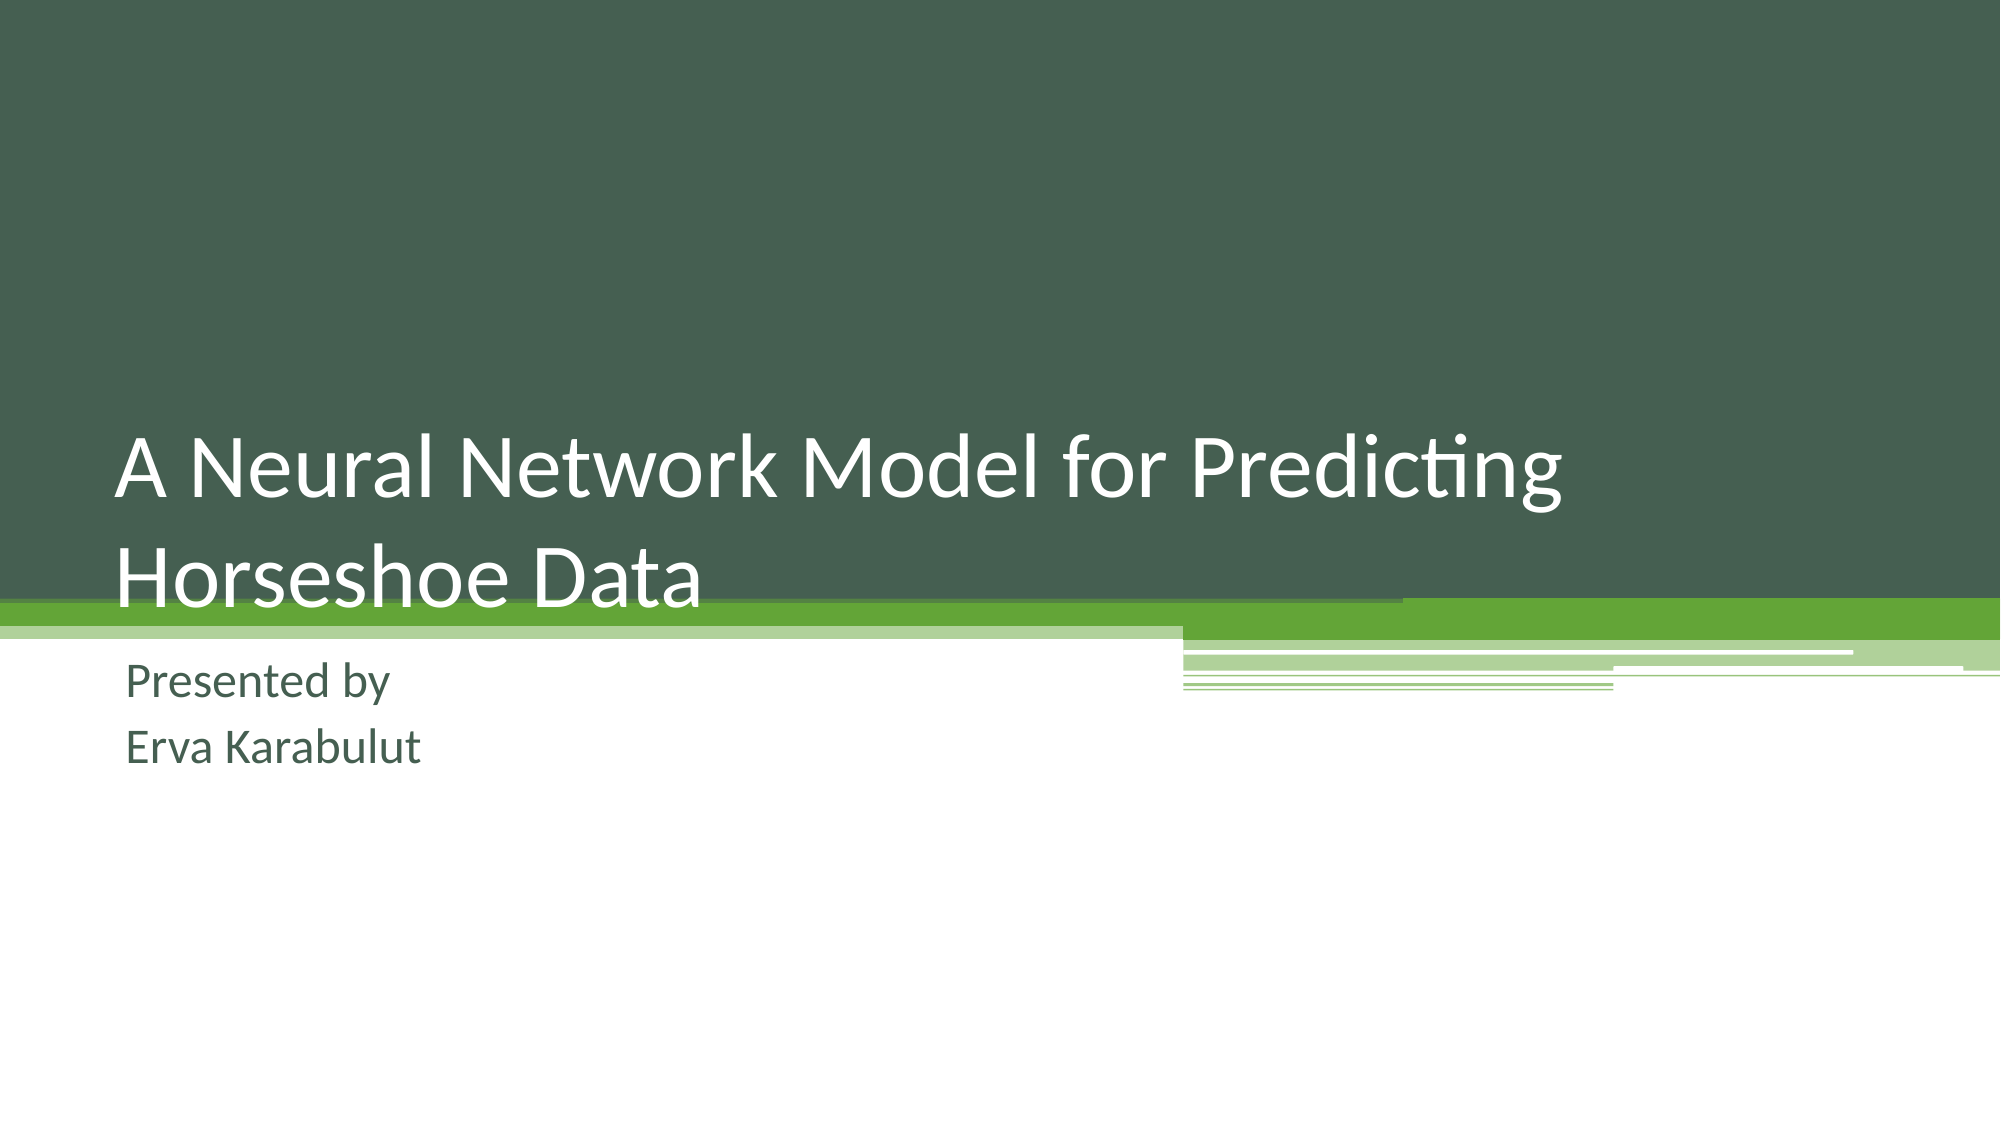

# A Neural Network Model for Predicting Horseshoe Data
Presented by
Erva Karabulut